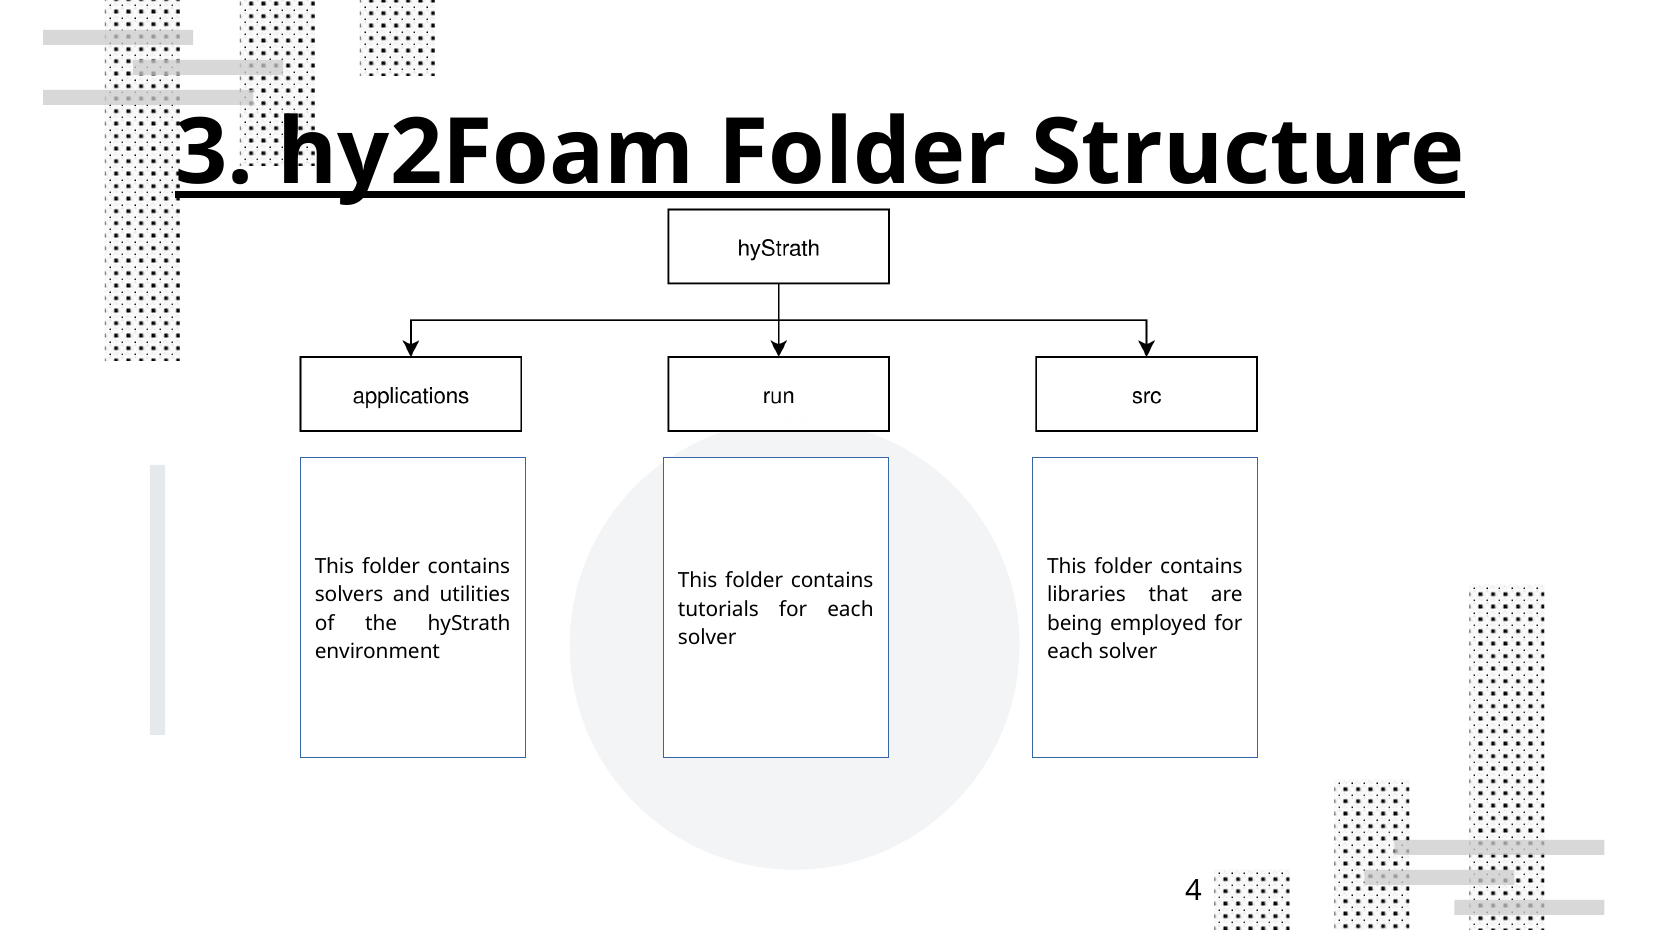

# 3. hy2Foam Folder Structure
This folder contains solvers and utilities of the hyStrath environment
This folder contains tutorials for each solver
This folder contains libraries that are being employed for each solver
4